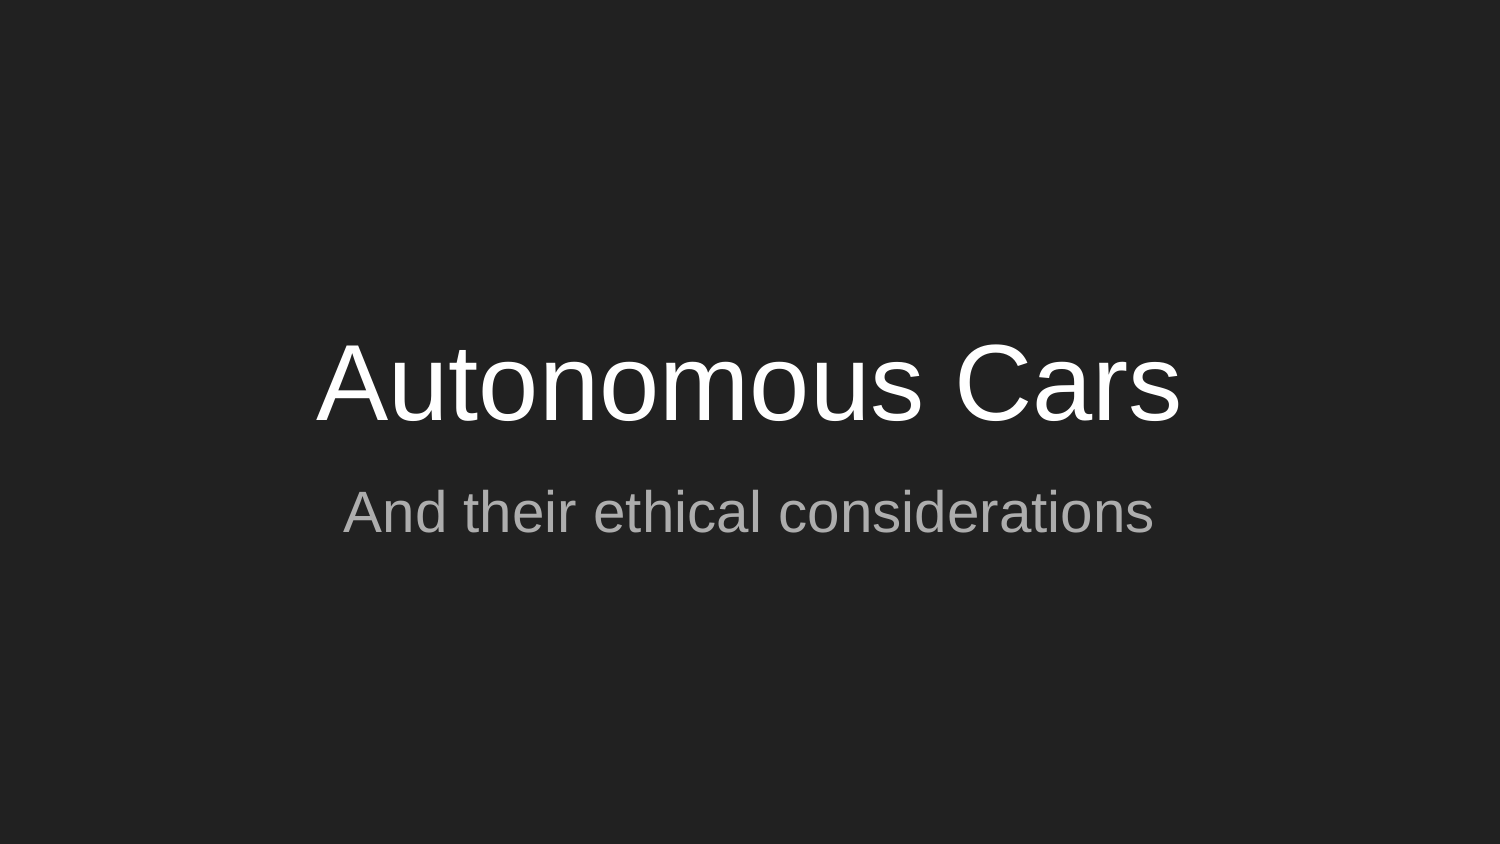

# Autonomous Cars
And their ethical considerations